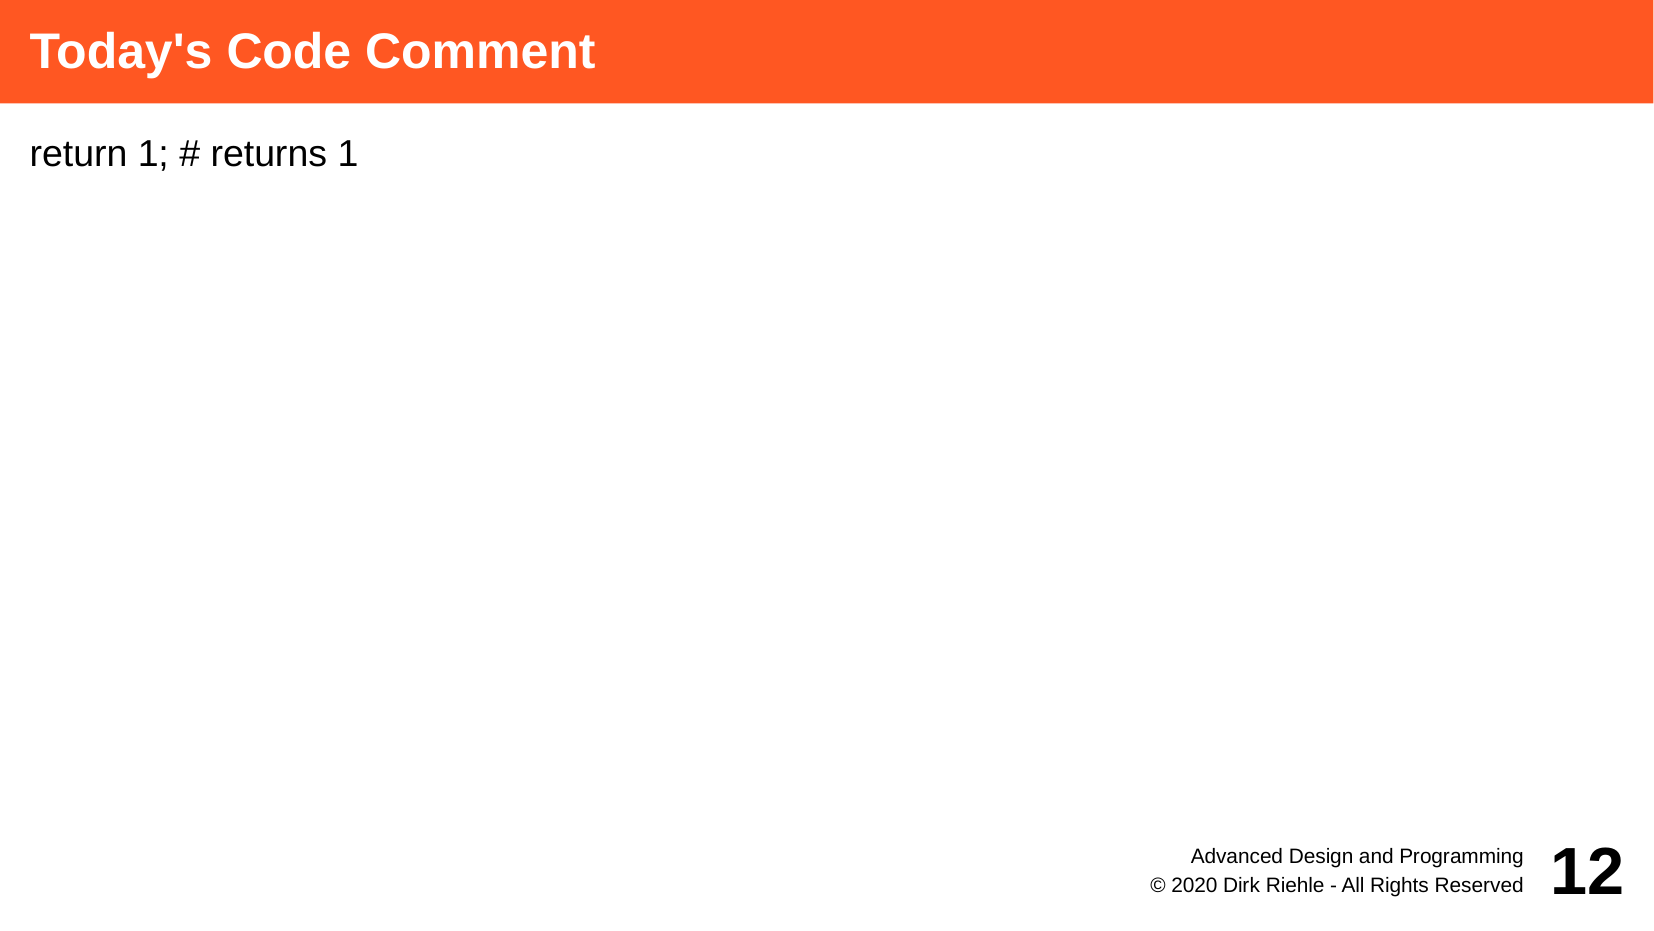

# Today's Code Comment
return 1; # returns 1
Advanced Design and Programming
12
© 2020 Dirk Riehle - All Rights Reserved